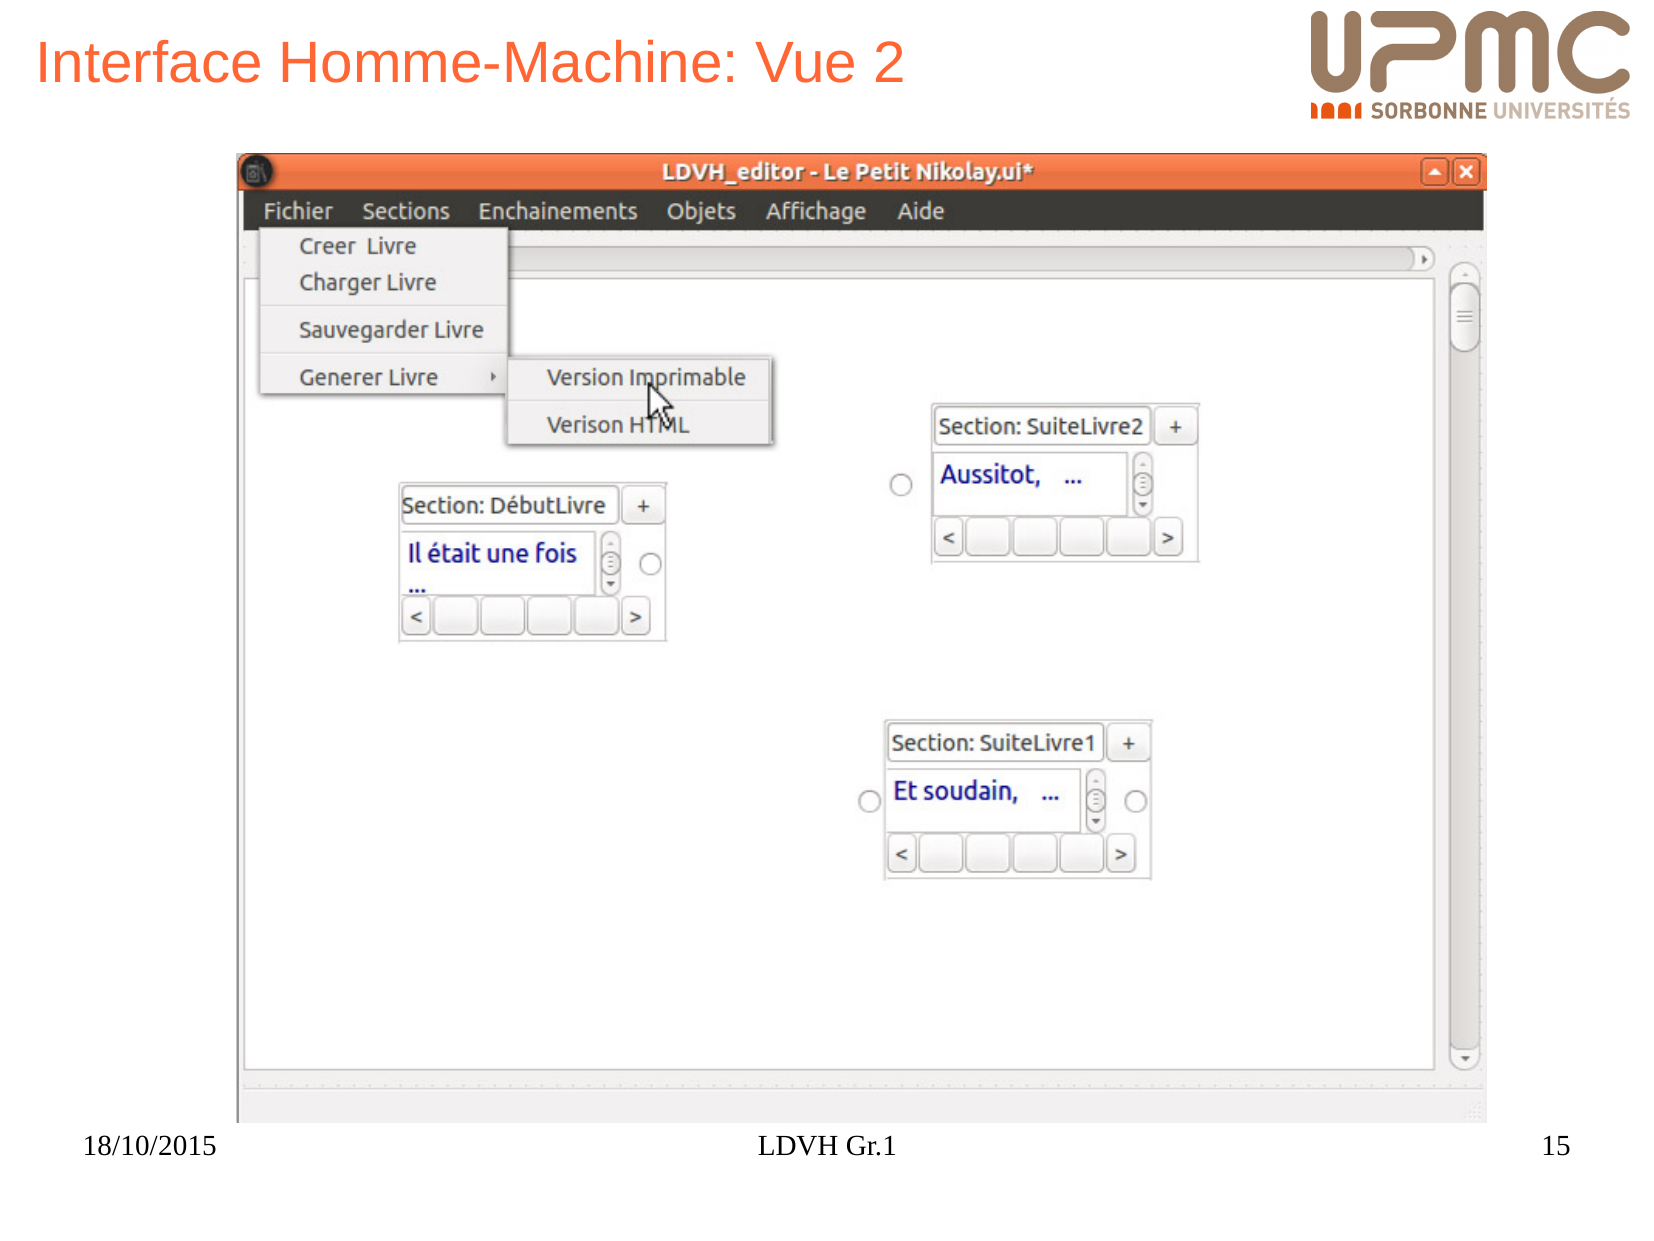

# Interface Homme-Machine: Vue 2
18/10/2015
LDVH Gr.1
15